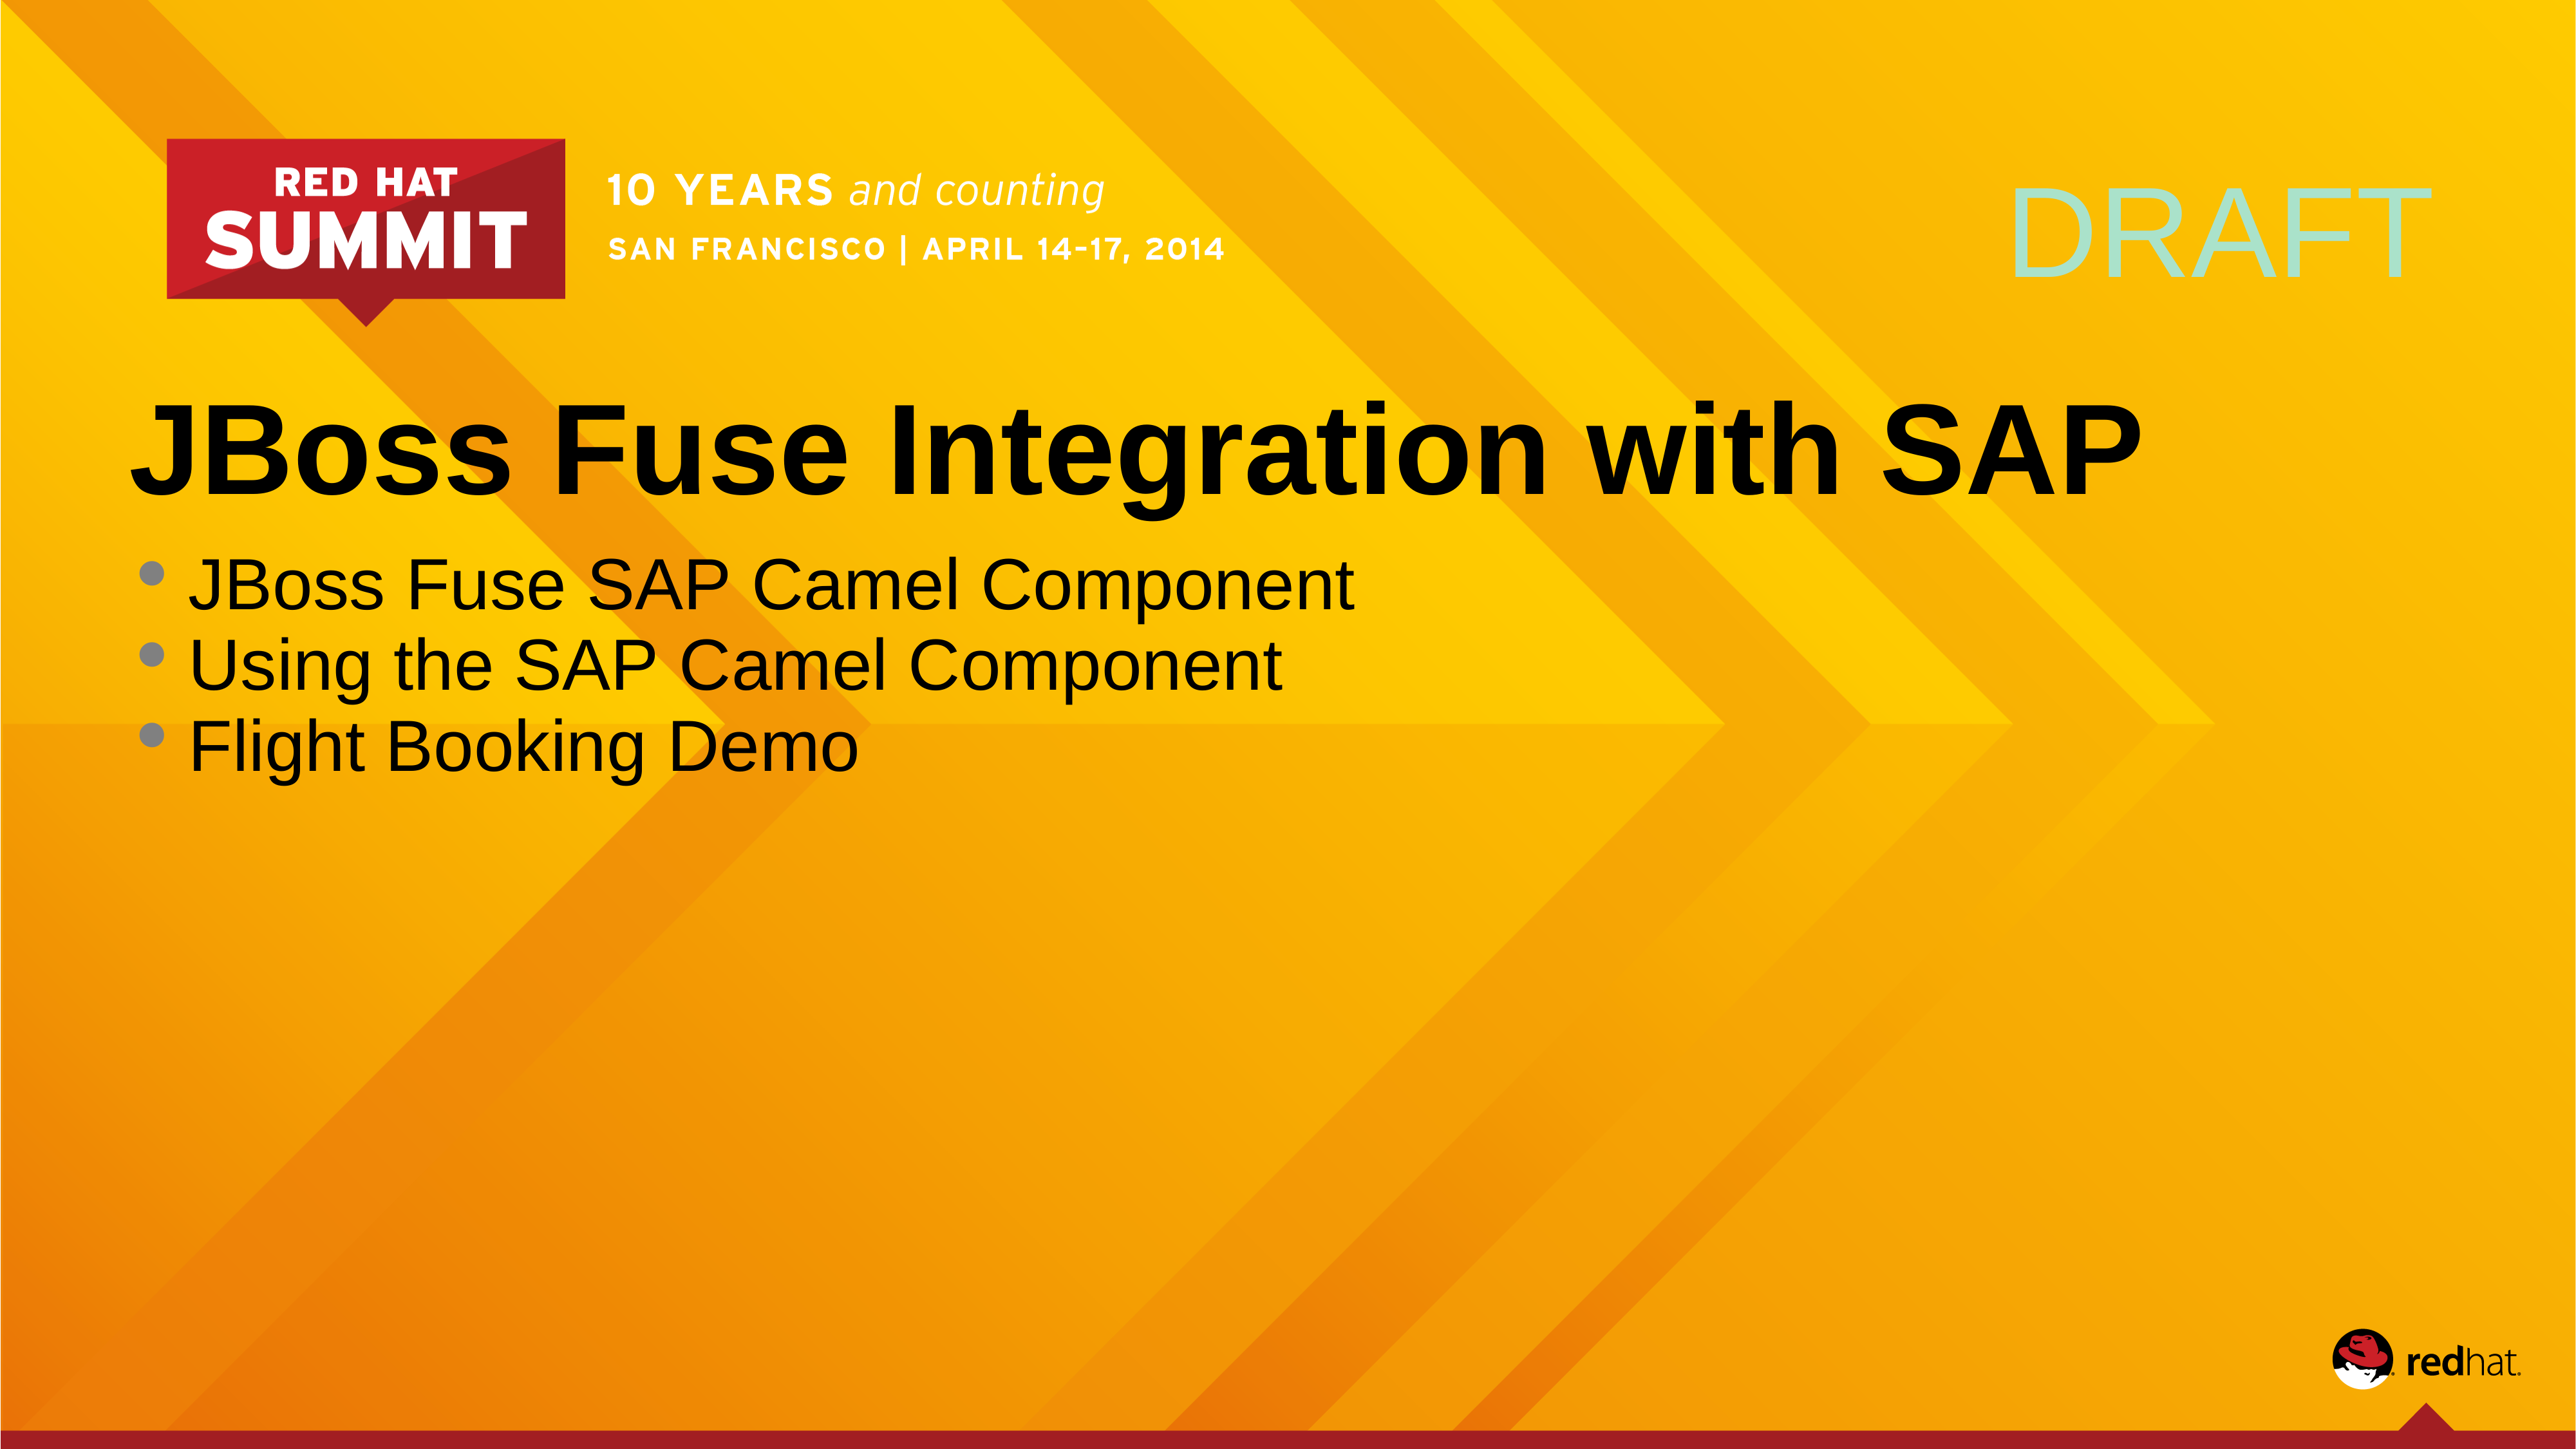

# JBoss Fuse Integration with SAP
JBoss Fuse SAP Camel Component
Using the SAP Camel Component
Flight Booking Demo